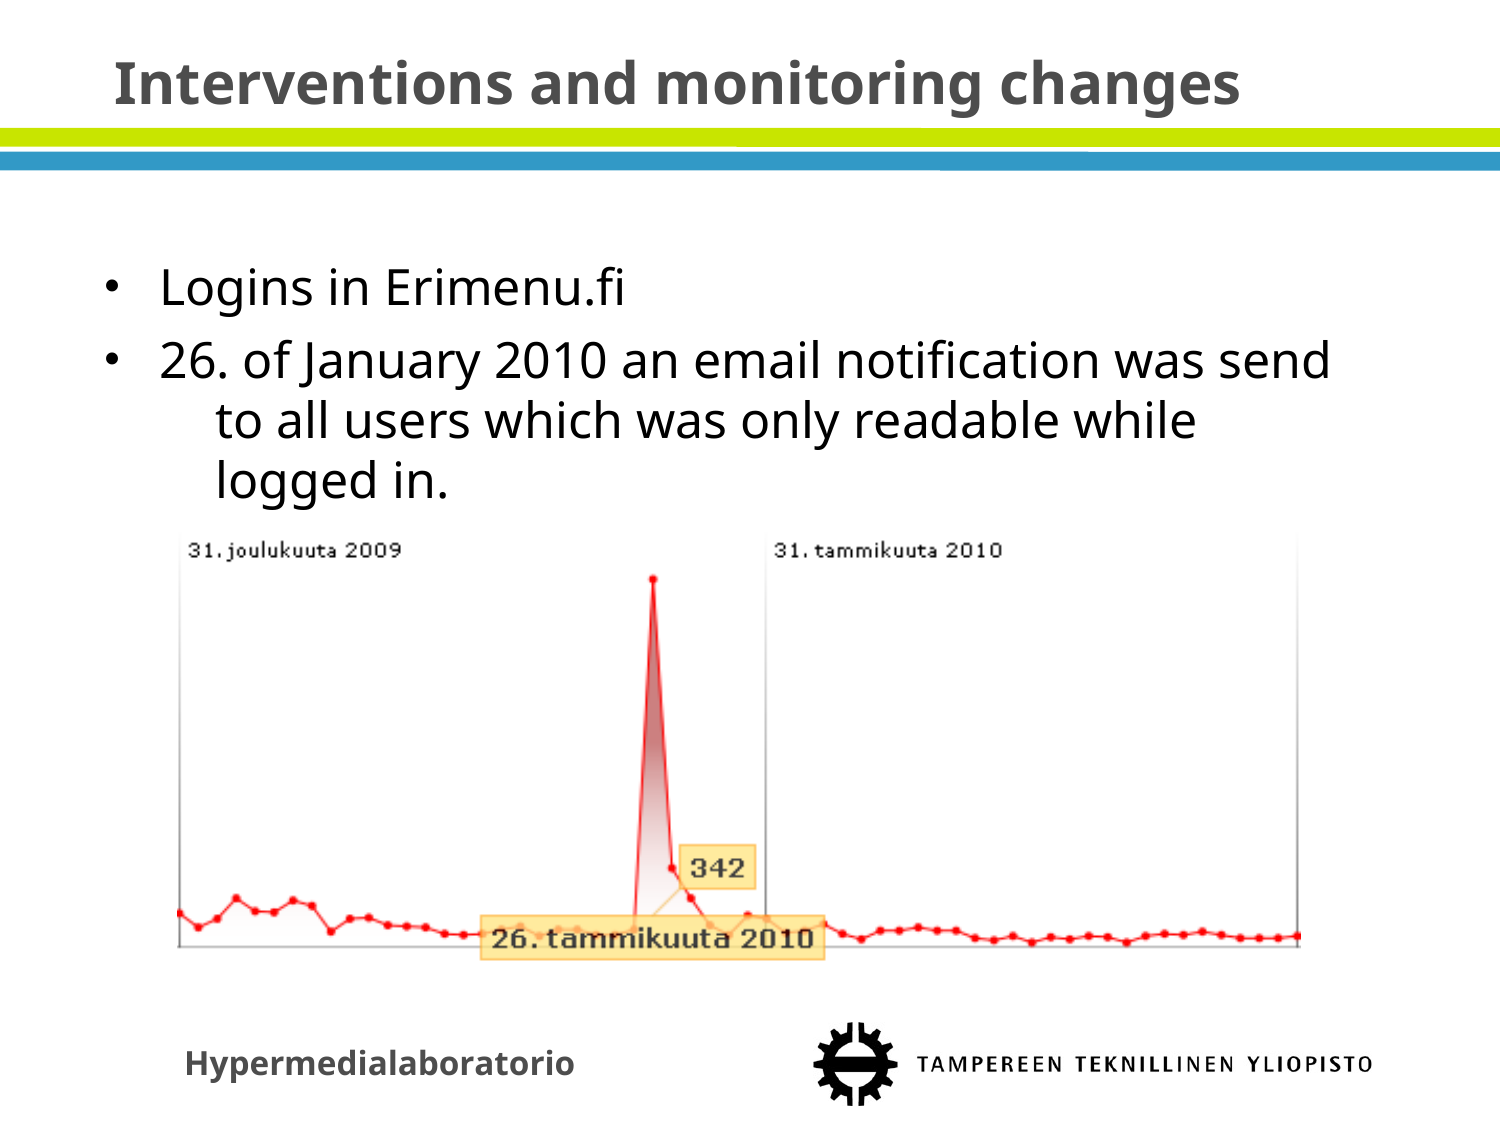

# Interventions and monitoring changes
Logins in Erimenu.fi
26. of January 2010 an email notification was send to all users which was only readable while logged in.